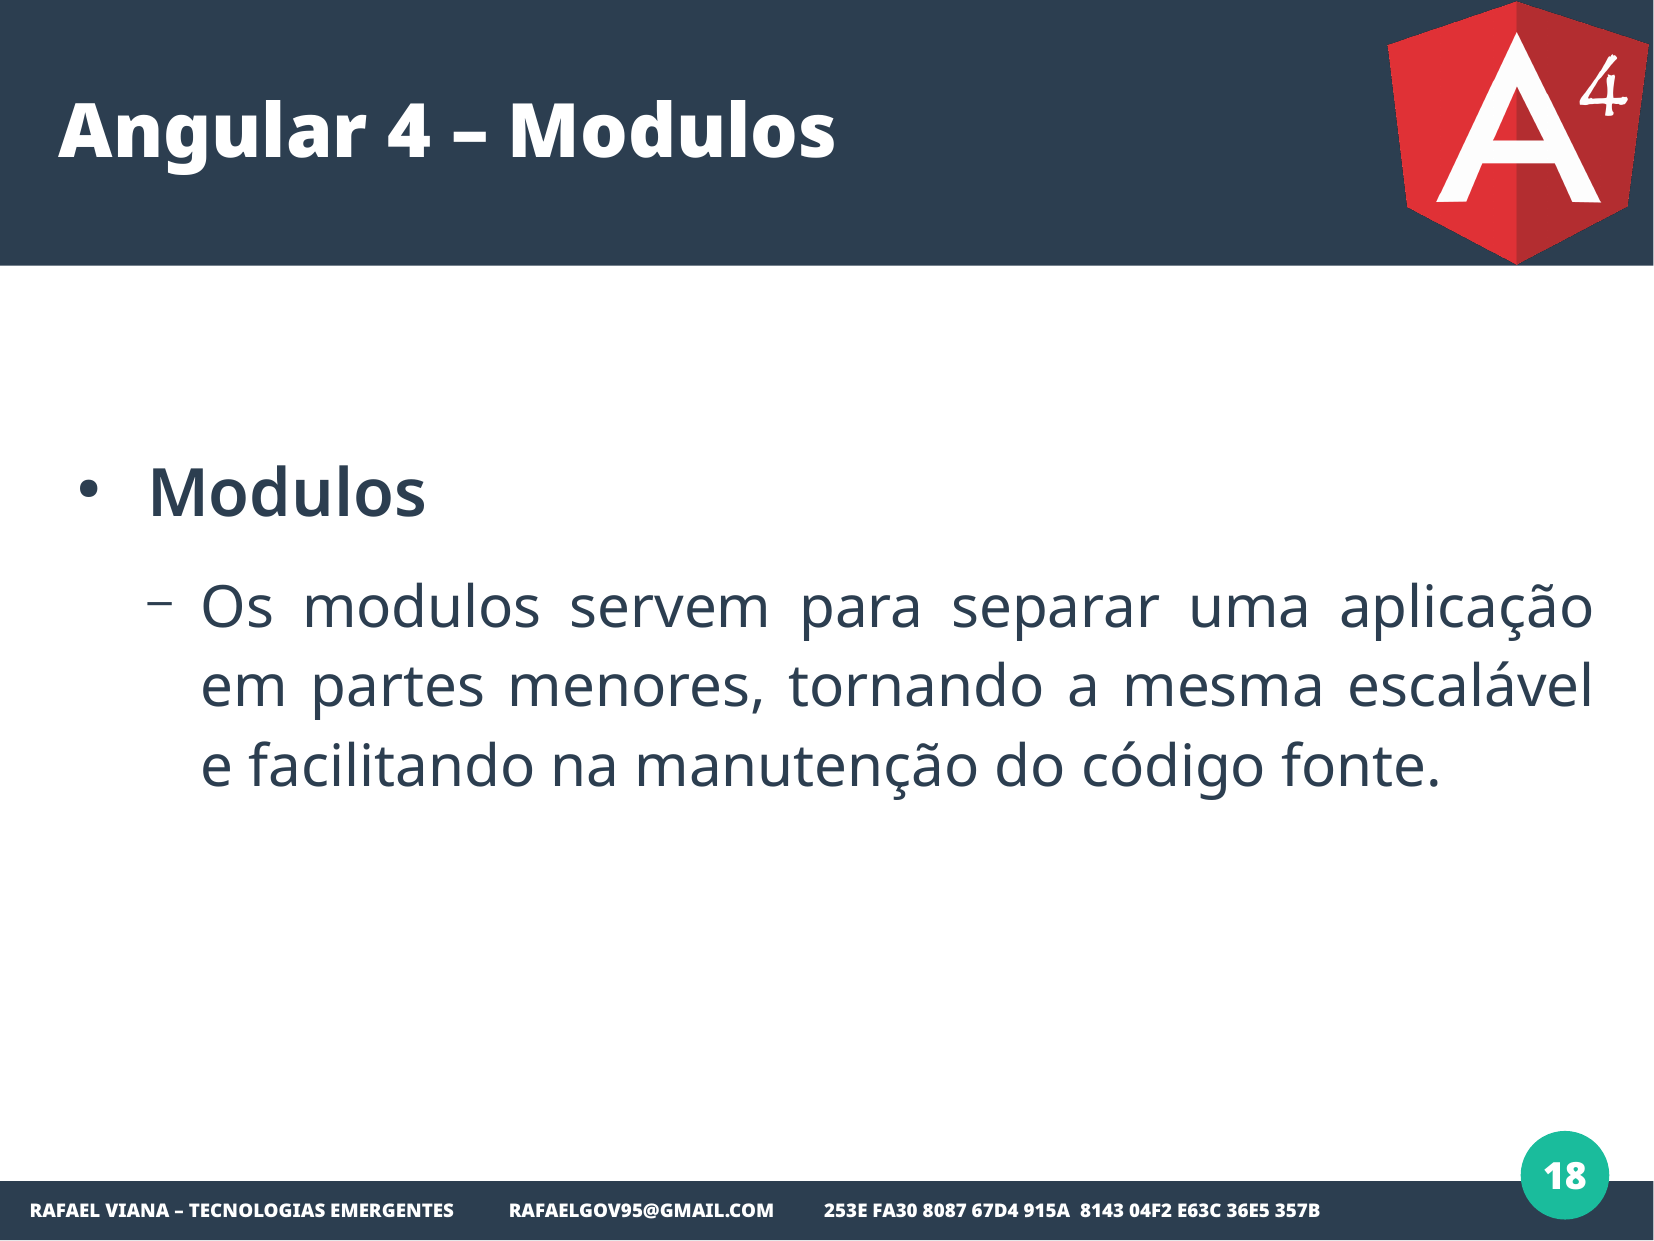

# Angular 4 – Modulos
 Modulos
Os modulos servem para separar uma aplicação em partes menores, tornando a mesma escalável e facilitando na manutenção do código fonte.
18
RAFAEL VIANA – TECNOLOGIAS EMERGENTES RAFAELGOV95@GMAIL.COM 253E FA30 8087 67D4 915A 8143 04F2 E63C 36E5 357B